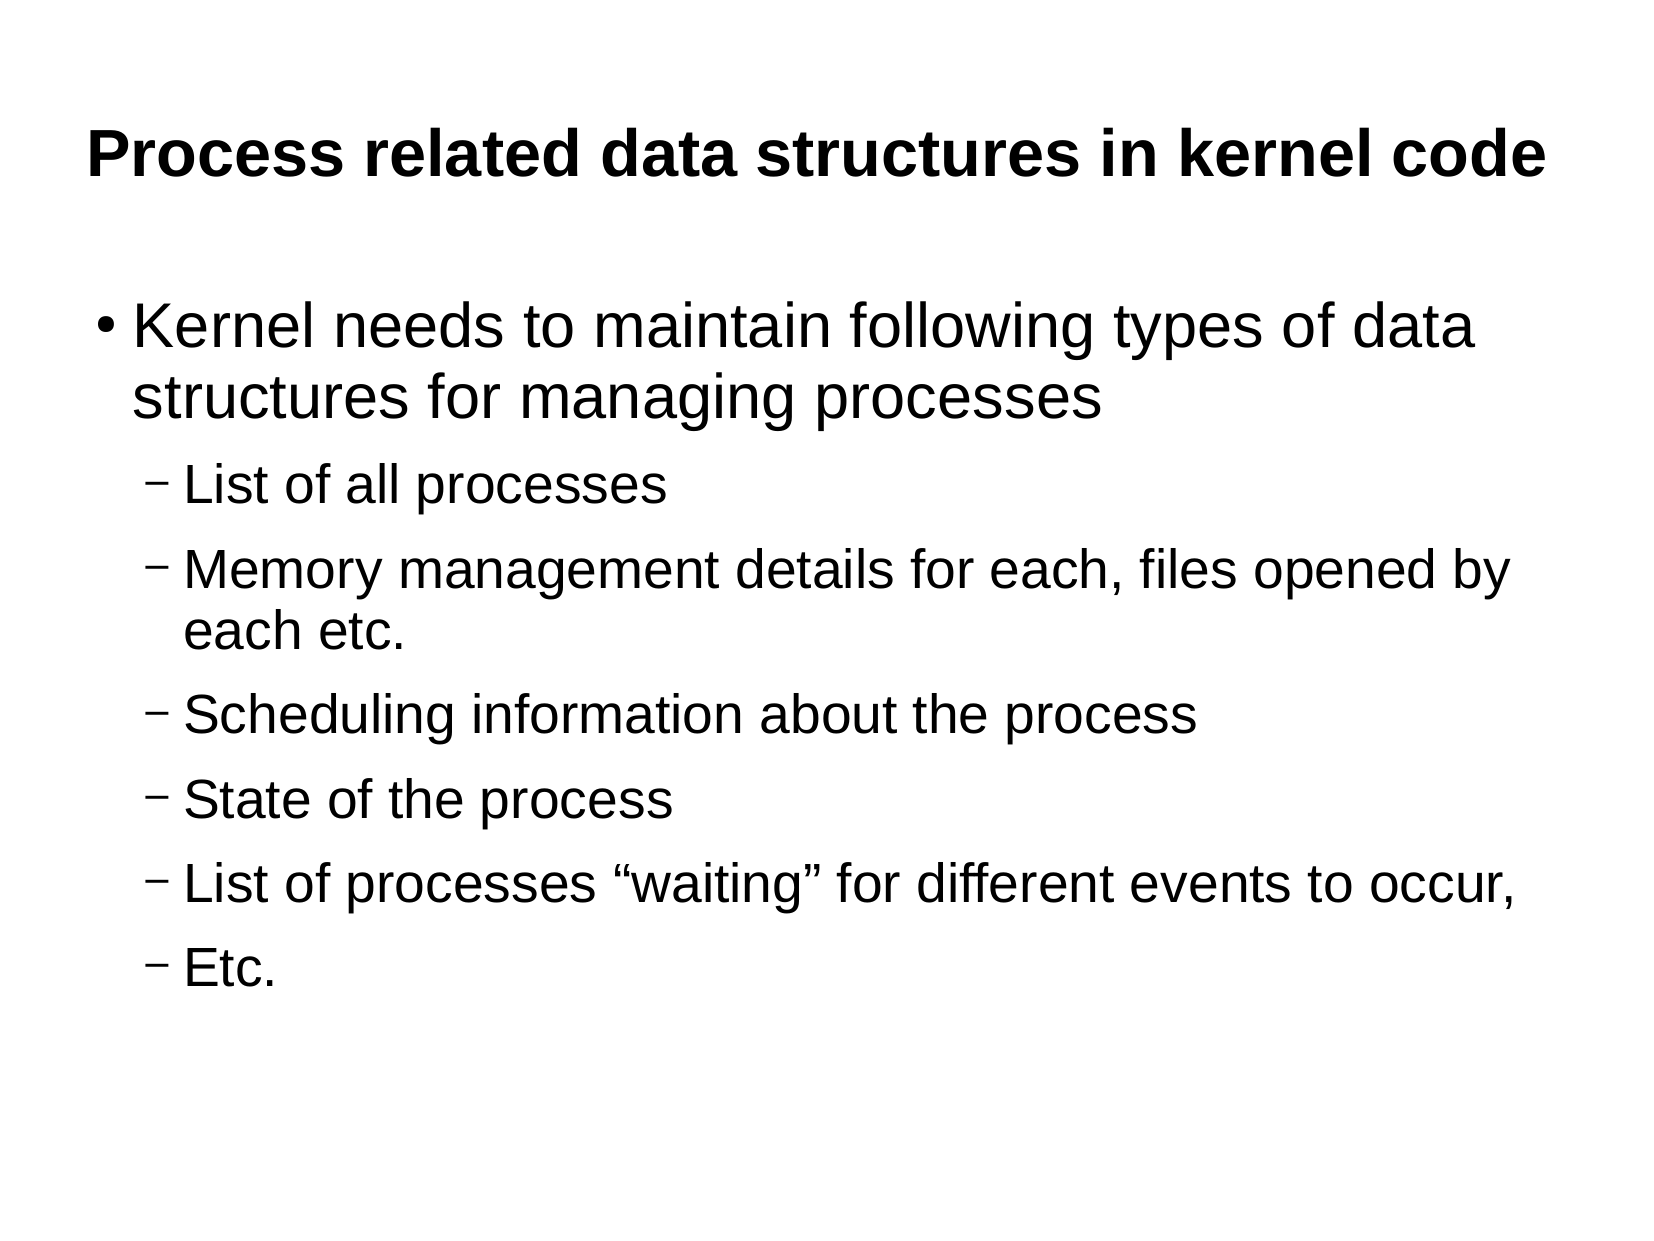

# Process related data structures in kernel code
Kernel needs to maintain following types of data structures for managing processes
List of all processes
Memory management details for each, files opened by each etc.
Scheduling information about the process
State of the process
List of processes “waiting” for different events to occur,
Etc.